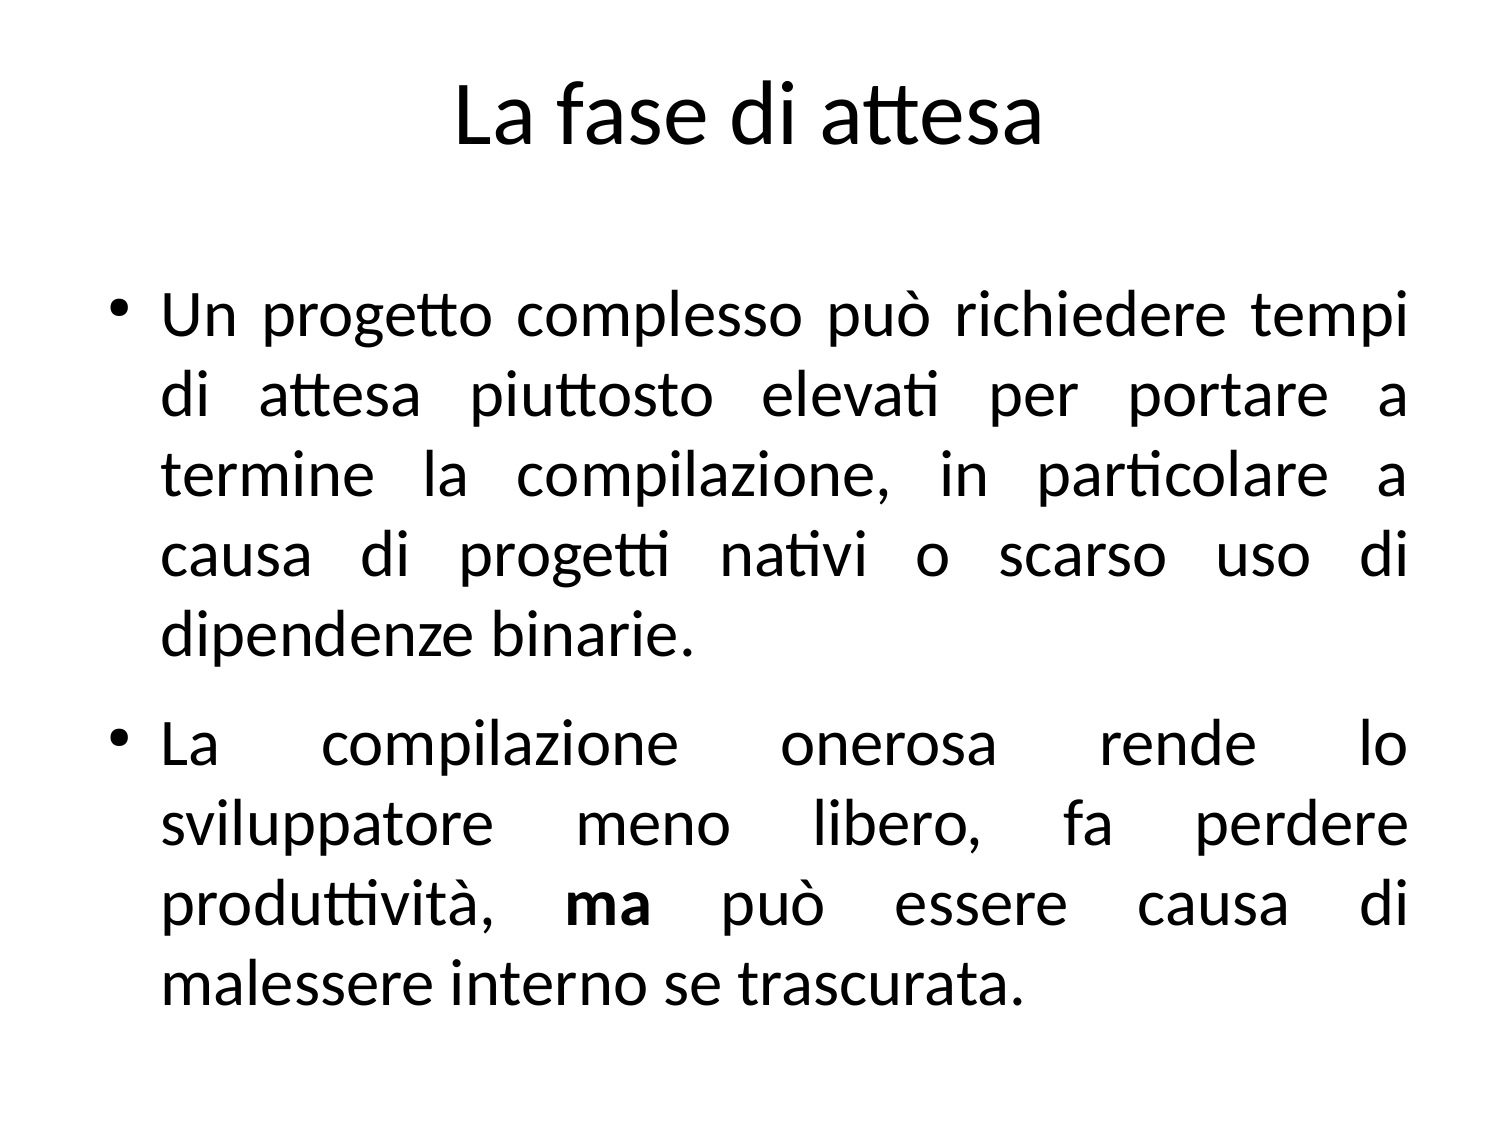

# La fase di attesa
Un progetto complesso può richiedere tempi di attesa piuttosto elevati per portare a termine la compilazione, in particolare a causa di progetti nativi o scarso uso di dipendenze binarie.
La compilazione onerosa rende lo sviluppatore meno libero, fa perdere produttività, ma può essere causa di malessere interno se trascurata.